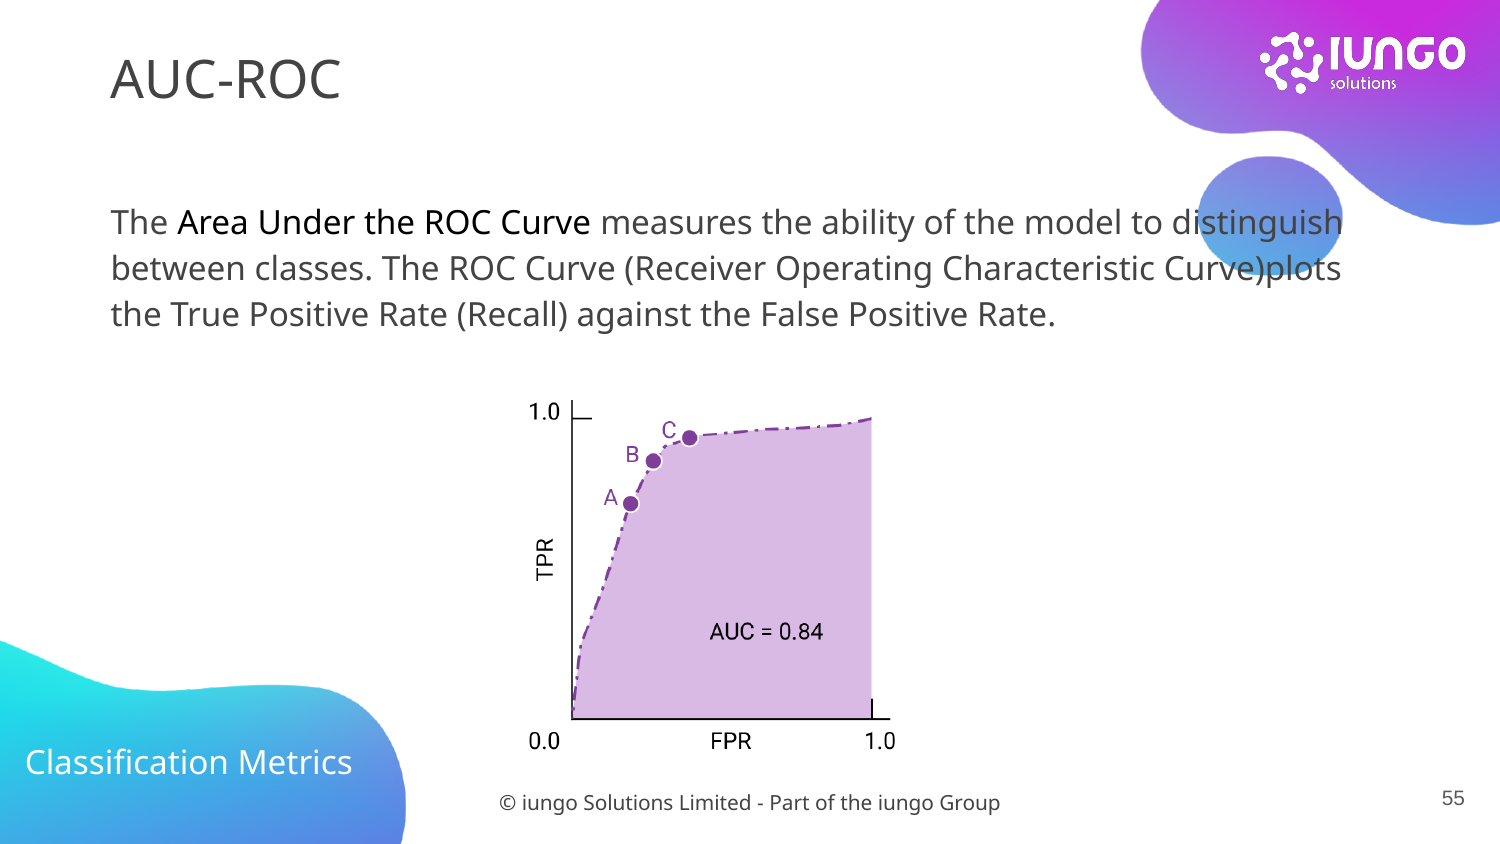

# AUC-ROC
The Area Under the ROC Curve measures the ability of the model to distinguish between classes. The ROC Curve (Receiver Operating Characteristic Curve)plots the True Positive Rate (Recall) against the False Positive Rate.
Classification Metrics